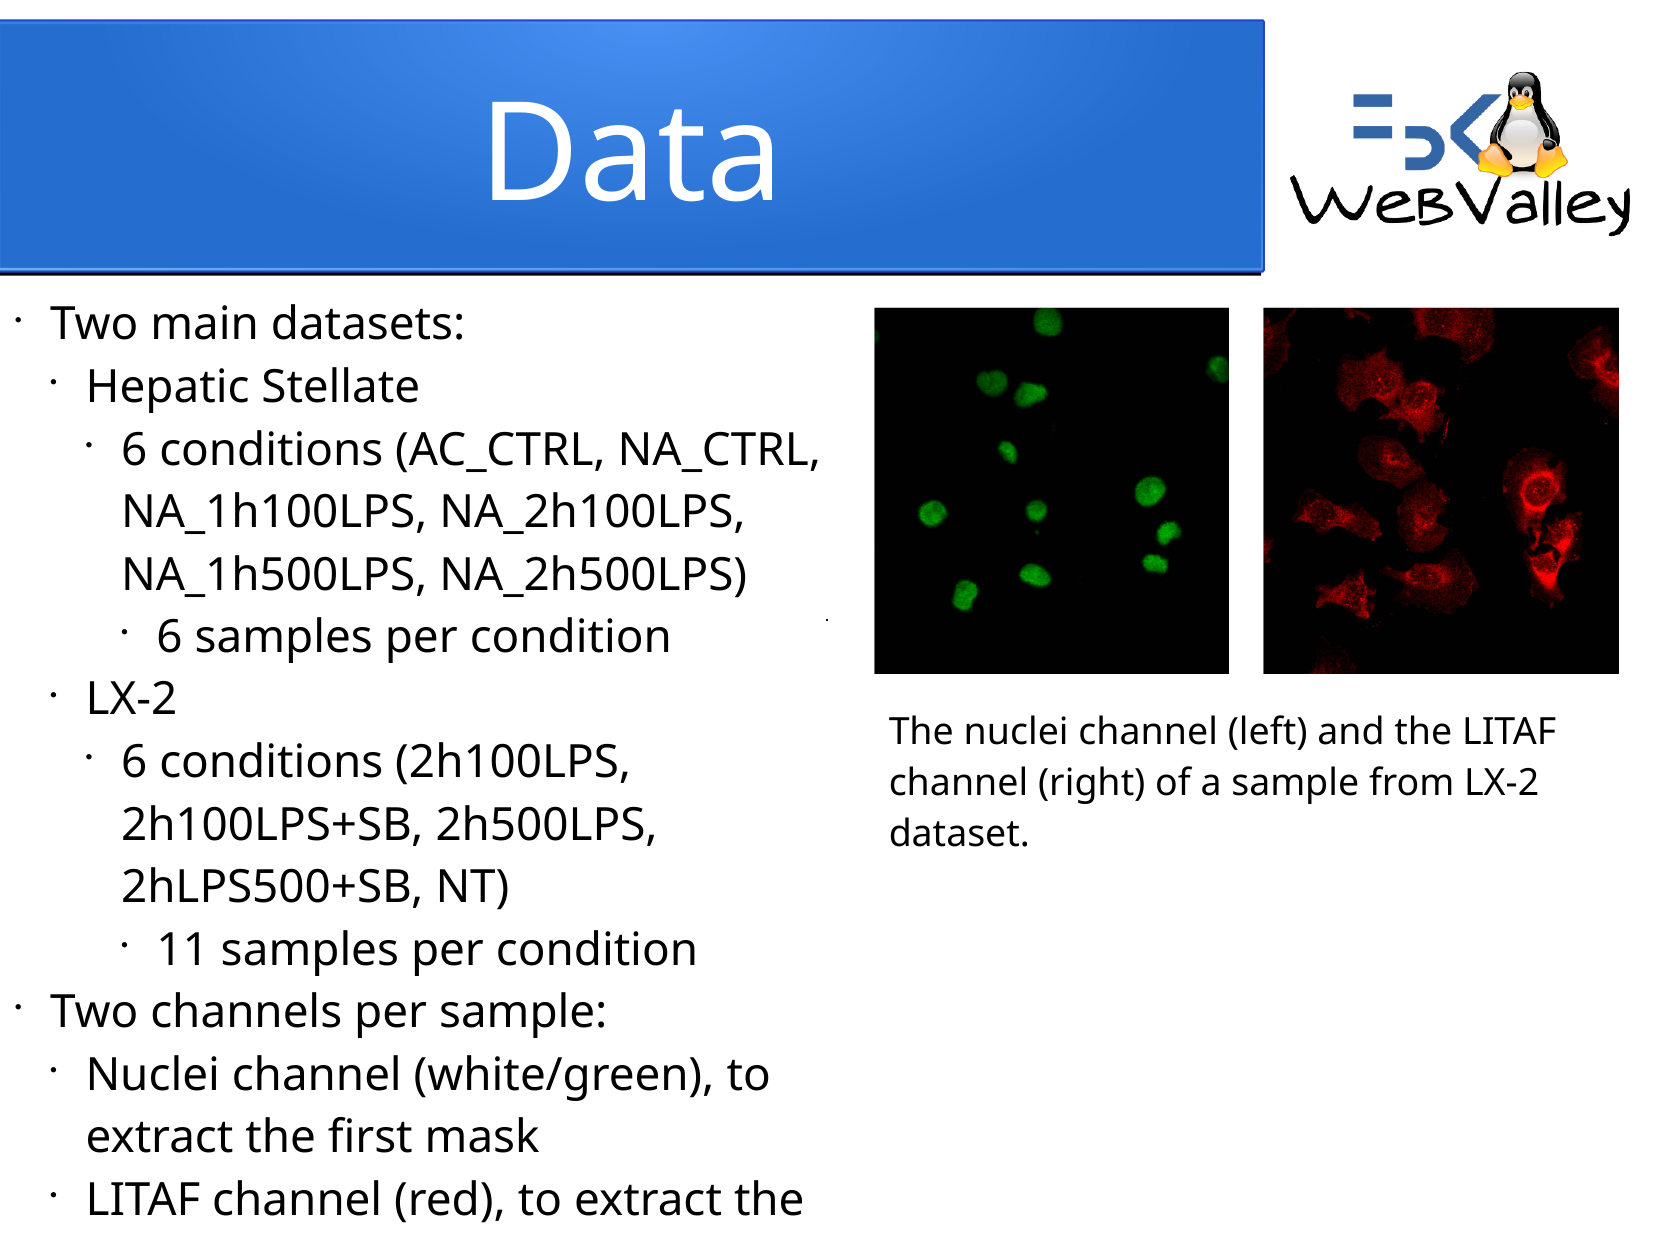

Data
Two main datasets:
Hepatic Stellate
6 conditions (AC_CTRL, NA_CTRL, NA_1h100LPS, NA_2h100LPS, NA_1h500LPS, NA_2h500LPS)
6 samples per condition
LX-2
6 conditions (2h100LPS, 2h100LPS+SB, 2h500LPS, 2hLPS500+SB, NT)
11 samples per condition
Two channels per sample:
Nuclei channel (white/green), to extract the first mask
LITAF channel (red), to extract the second mask and the intensities
The nuclei channel (left) and the LITAF channel (right) of a sample from LX-2 dataset.